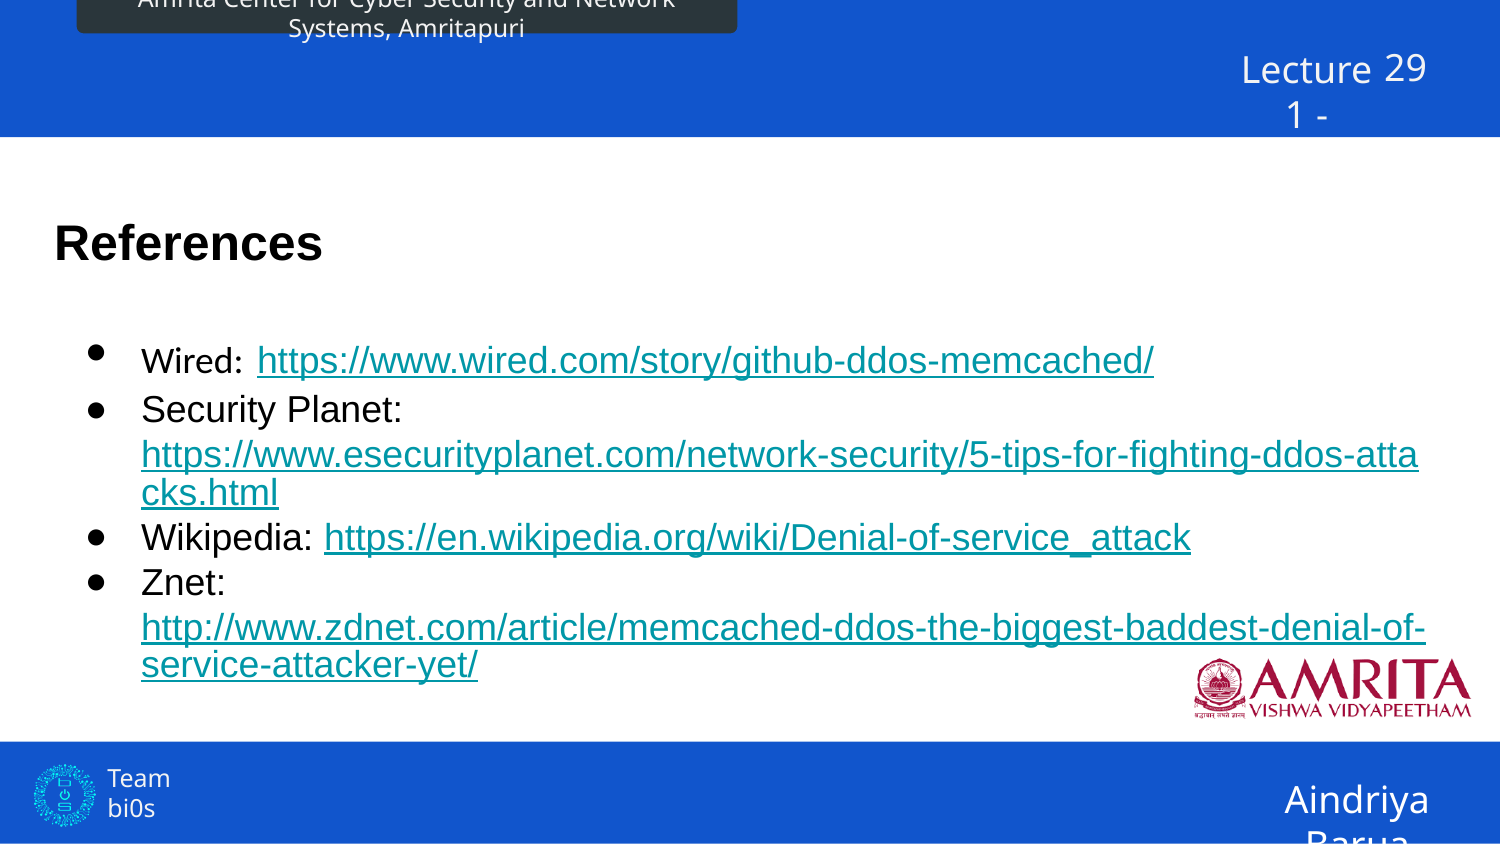

# References
Wired: https://www.wired.com/story/github-ddos-memcached/
Security Planet: https://www.esecurityplanet.com/network-security/5-tips-for-fighting-ddos-attacks.html
Wikipedia: https://en.wikipedia.org/wiki/Denial-of-service_attack
Znet: http://www.zdnet.com/article/memcached-ddos-the-biggest-baddest-denial-of-service-attacker-yet/